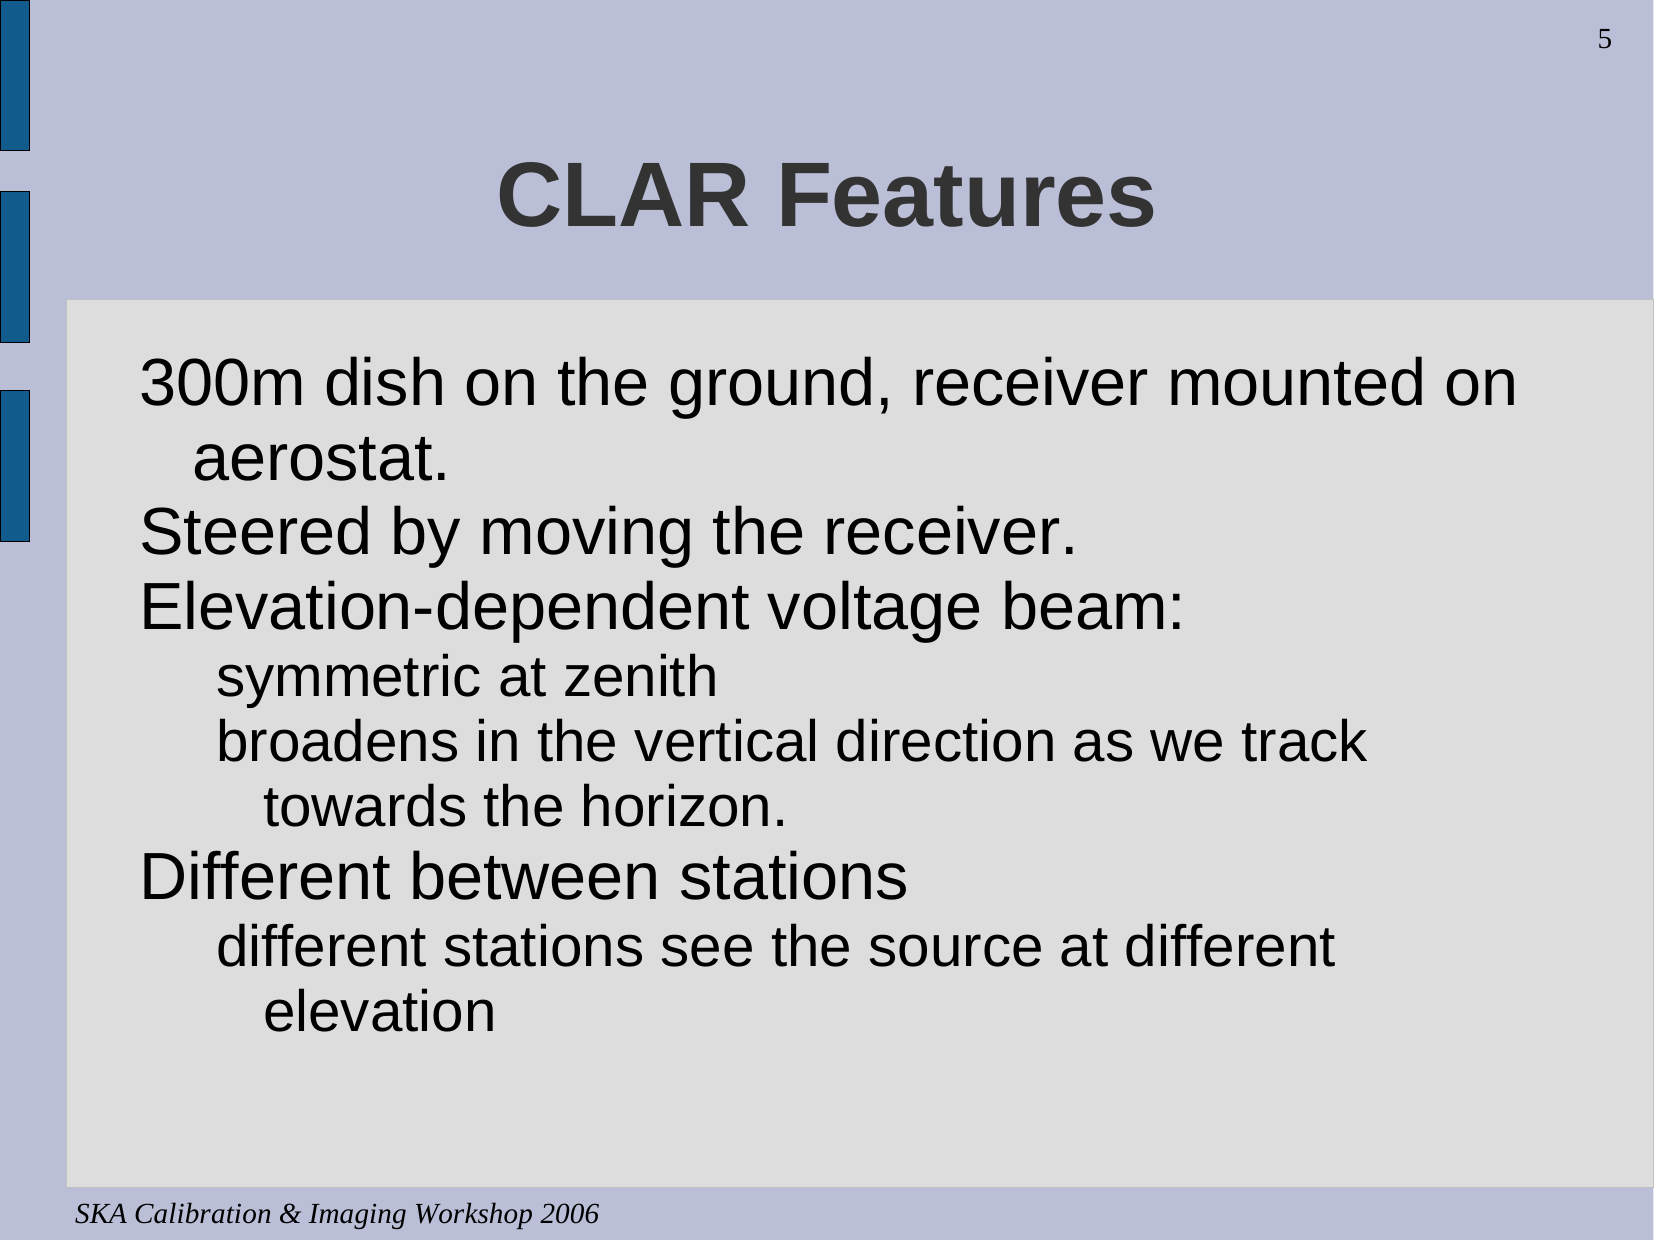

5
# CLAR Features
300m dish on the ground, receiver mounted on aerostat.
Steered by moving the receiver.
Elevation-dependent voltage beam:
symmetric at zenith
broadens in the vertical direction as we track towards the horizon.
Different between stations
different stations see the source at different elevation
SKA Calibration & Imaging Workshop 2006